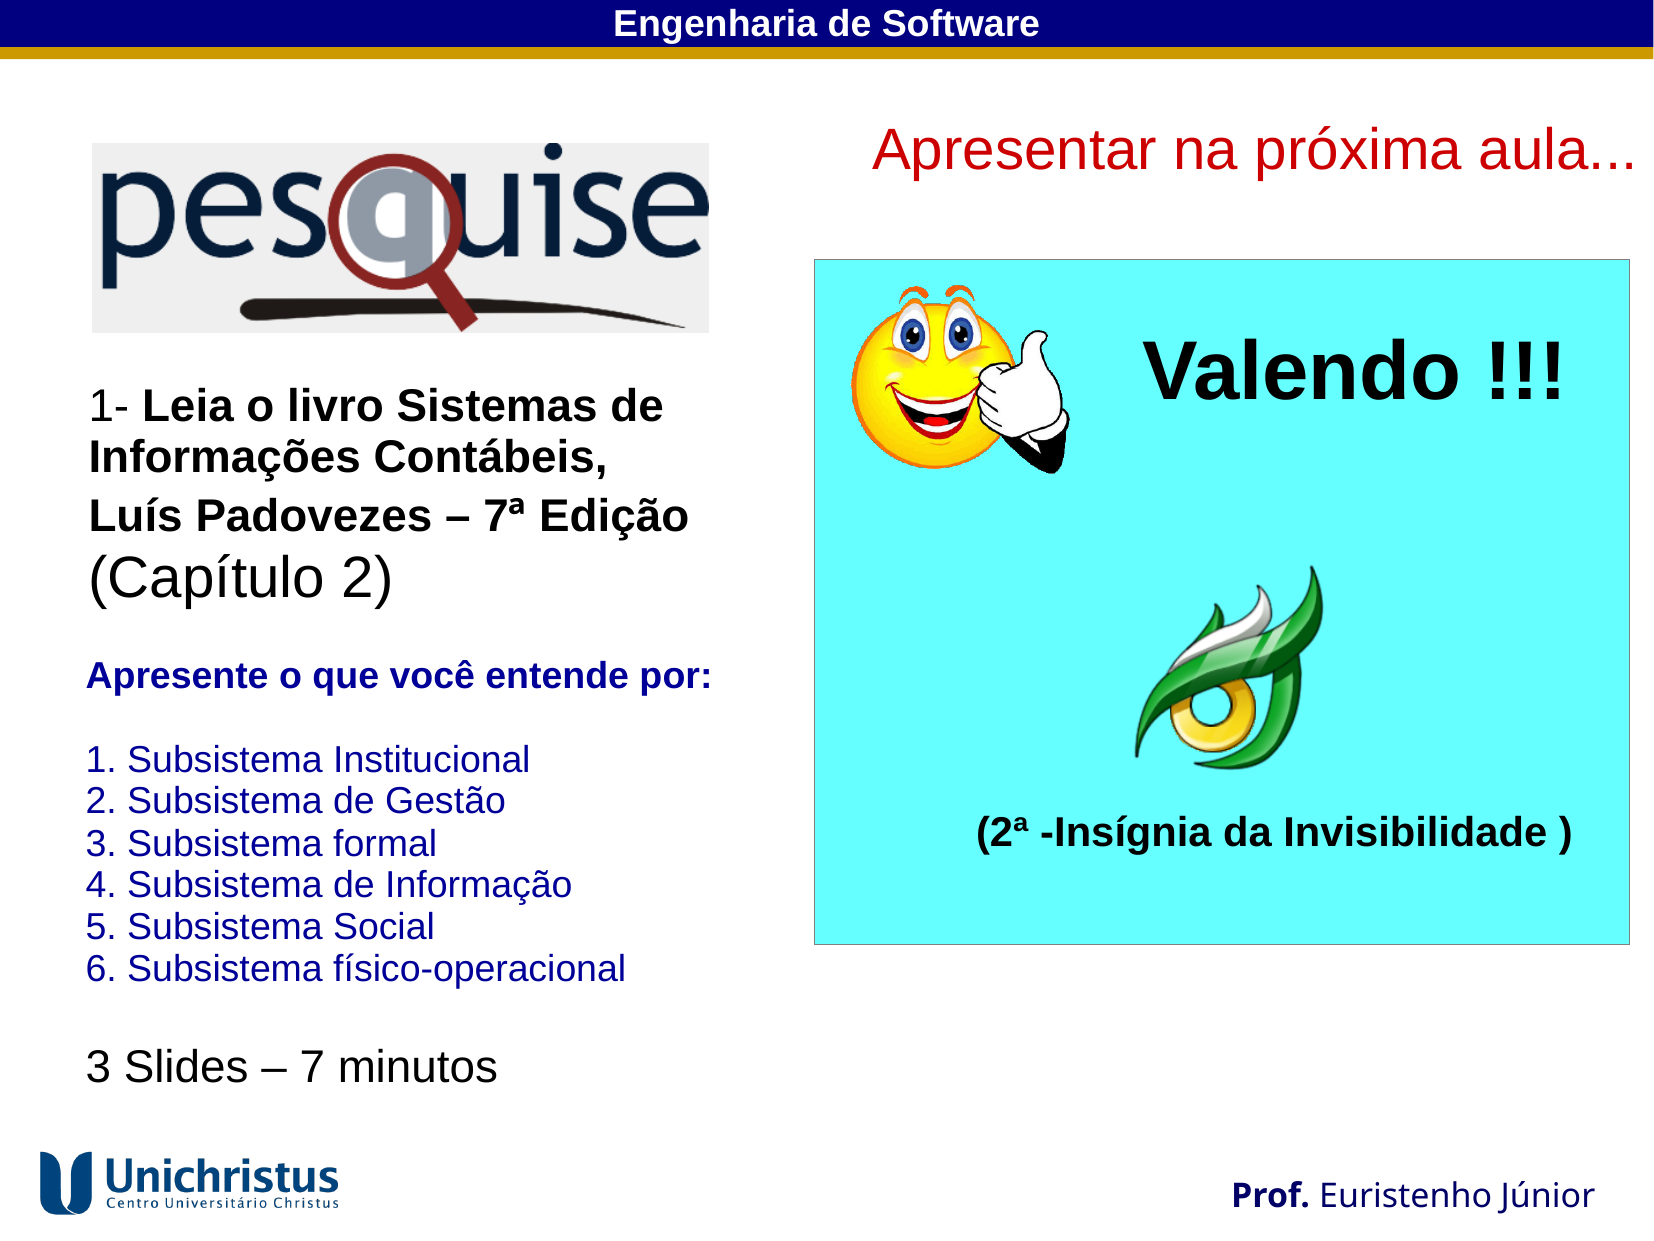

Engenharia de Software
Apresentar na próxima aula...
Valendo !!!
1- Leia o livro Sistemas de
Informações Contábeis,
Luís Padovezes – 7ª Edição
(Capítulo 2)
Apresente o que você entende por:
1. Subsistema Institucional
2. Subsistema de Gestão
3. Subsistema formal
4. Subsistema de Informação
5. Subsistema Social
6. Subsistema físico-operacional
3 Slides – 7 minutos
 (2ª -Insígnia da Invisibilidade )
Prof. Euristenho Júnior